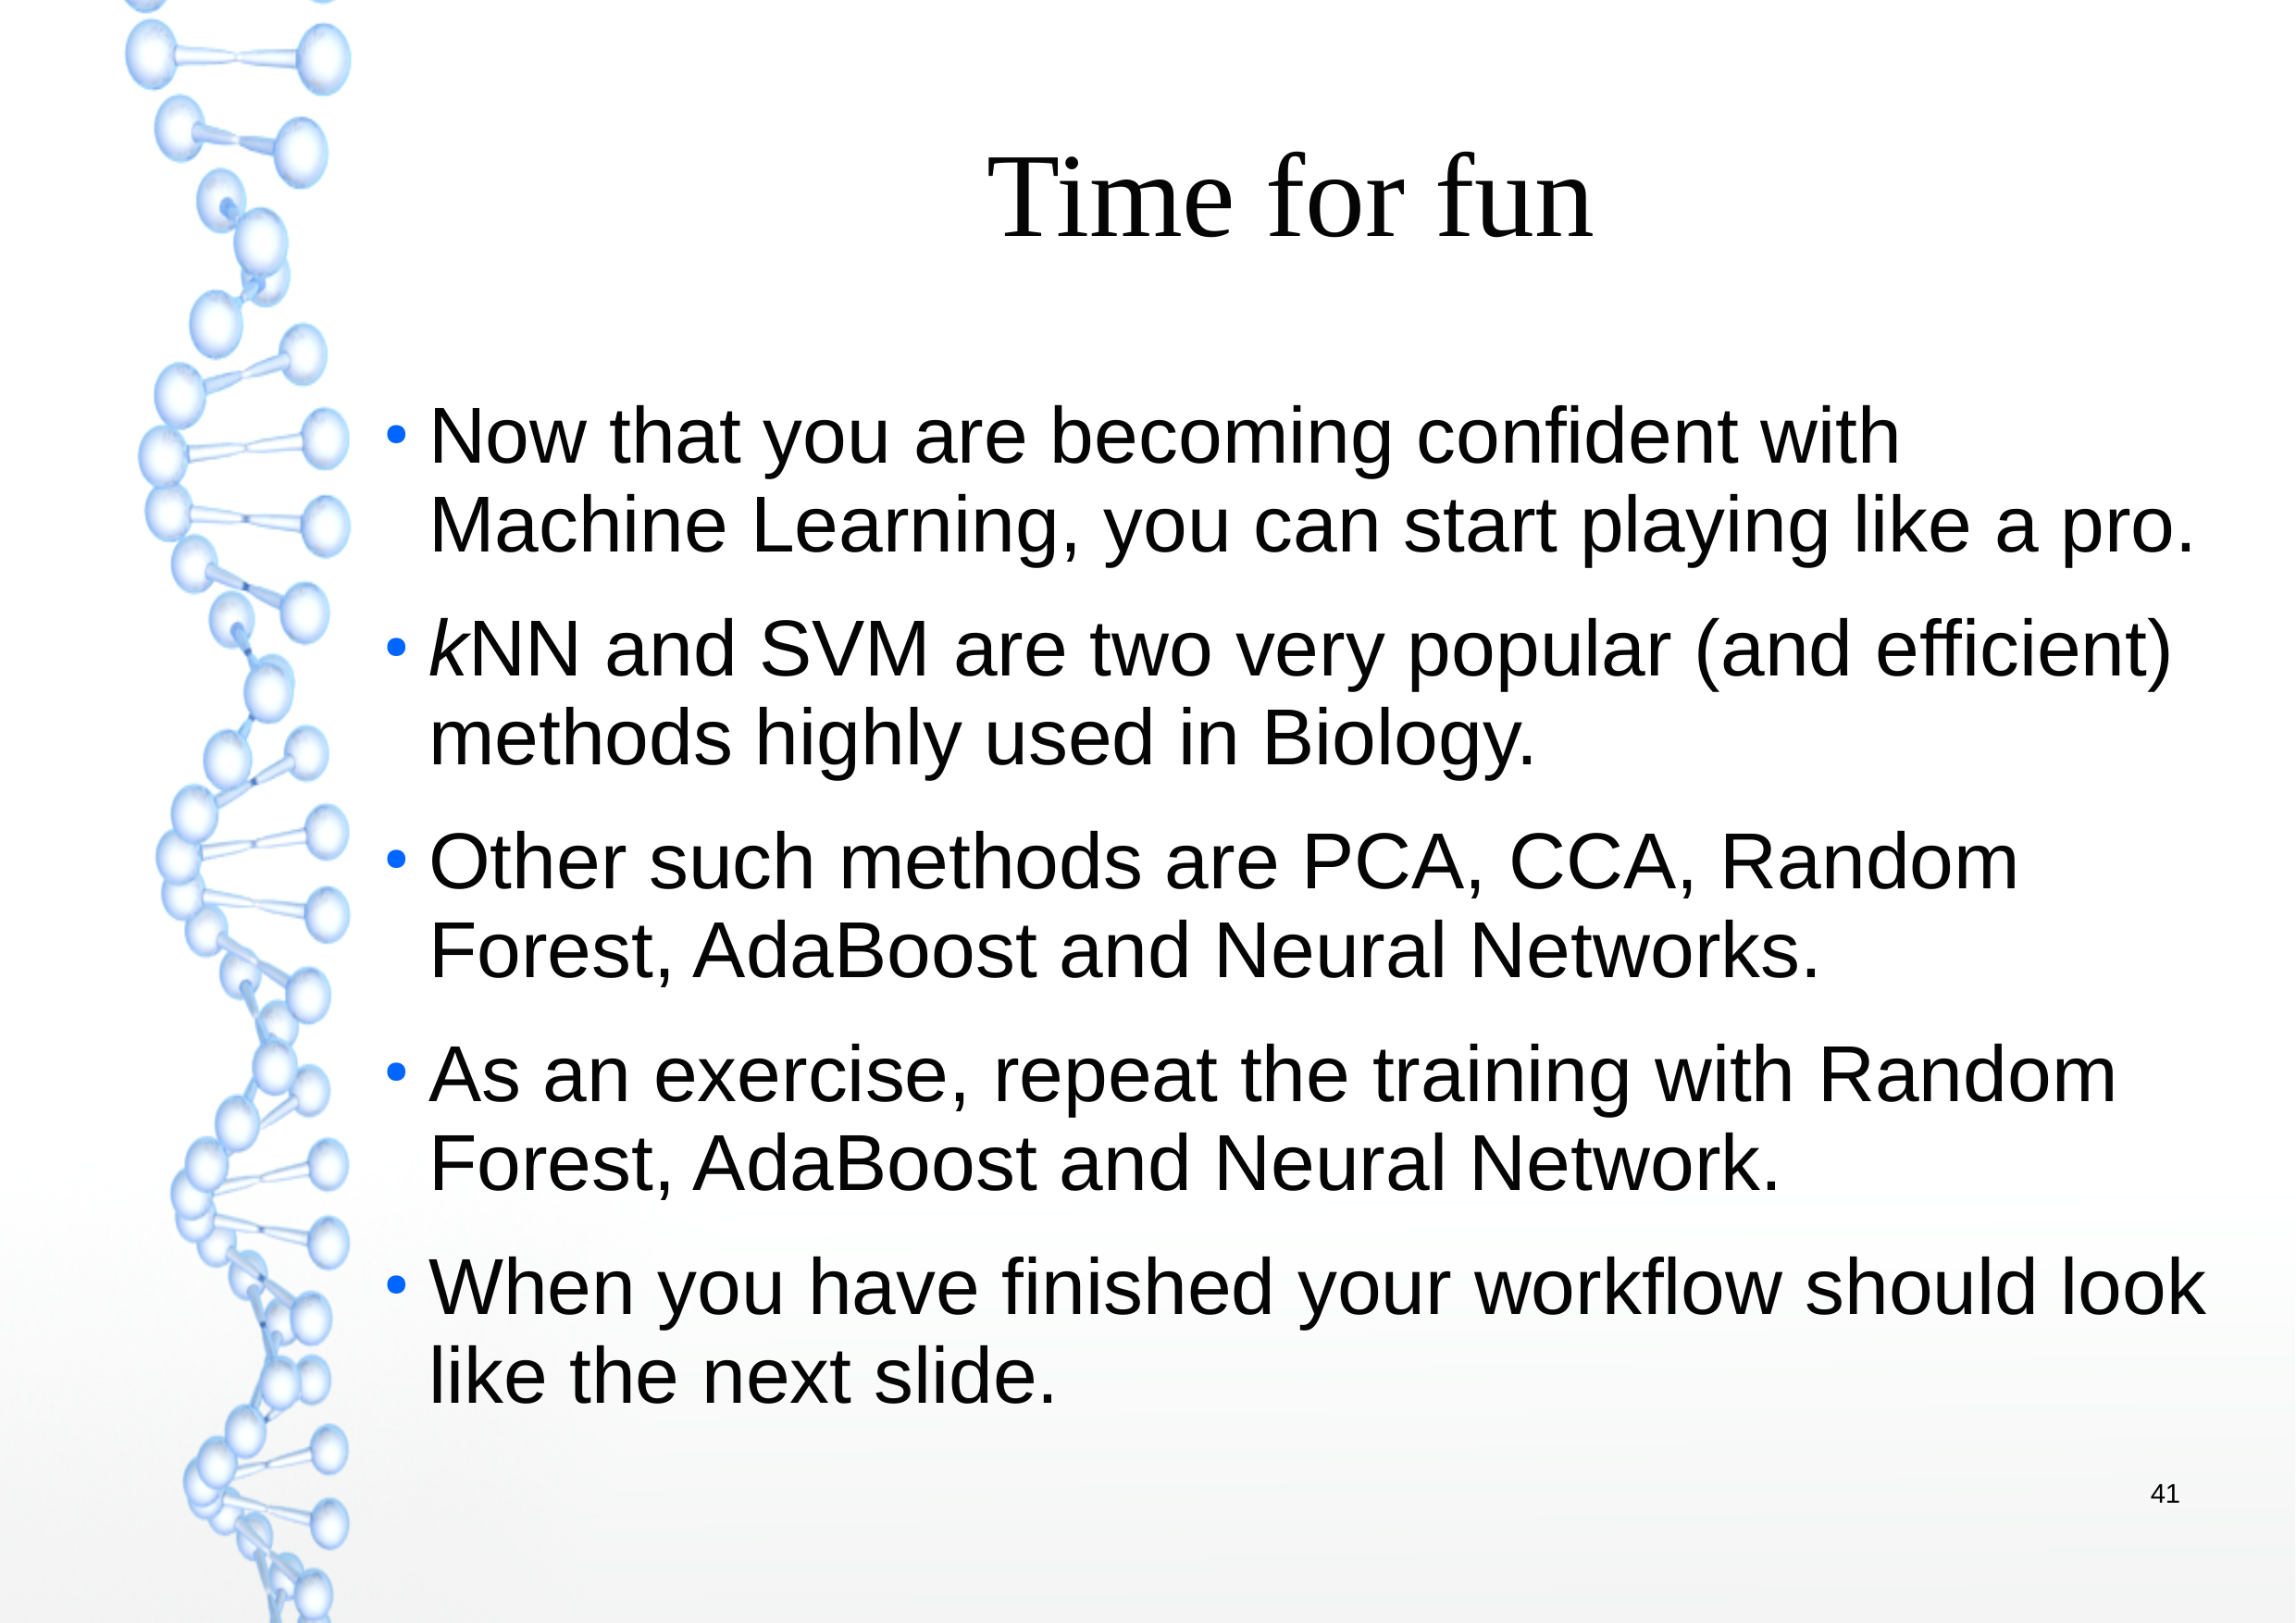

# Time for fun
Now that you are becoming confident with Machine Learning, you can start playing like a pro.
kNN and SVM are two very popular (and efficient) methods highly used in Biology.
Other such methods are PCA, CCA, Random Forest, AdaBoost and Neural Networks.
As an exercise, repeat the training with Random Forest, AdaBoost and Neural Network.
When you have finished your workflow should look like the next slide.
41